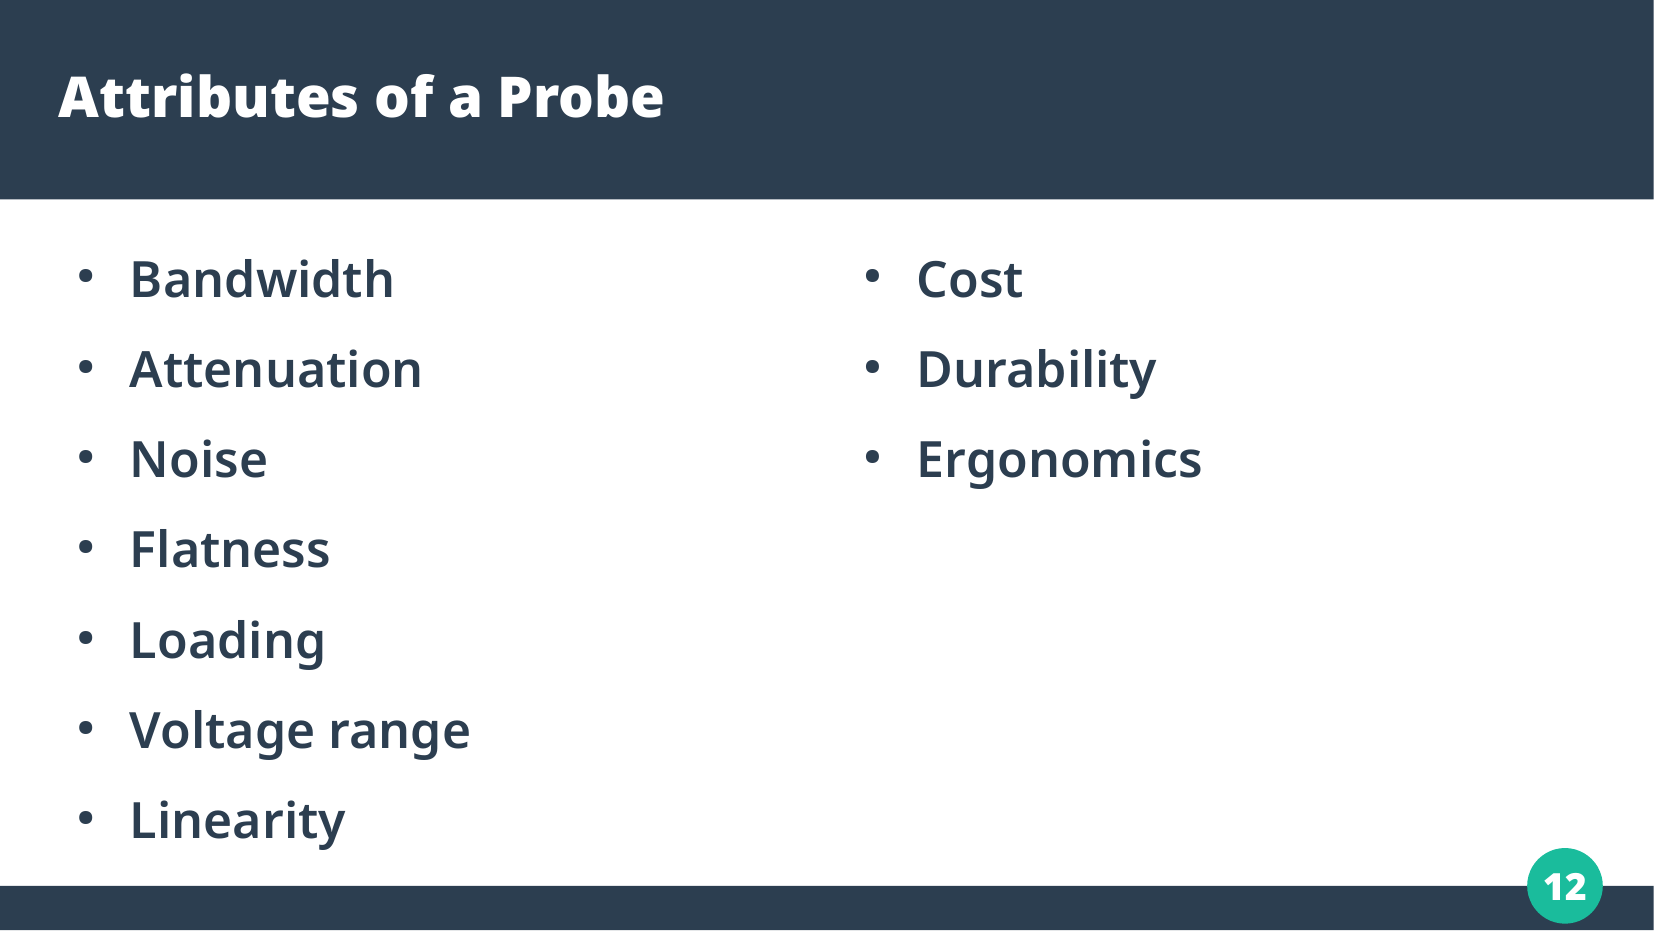

# Attributes of a Probe
Bandwidth
Attenuation
Noise
Flatness
Loading
Voltage range
Linearity
Cost
Durability
Ergonomics